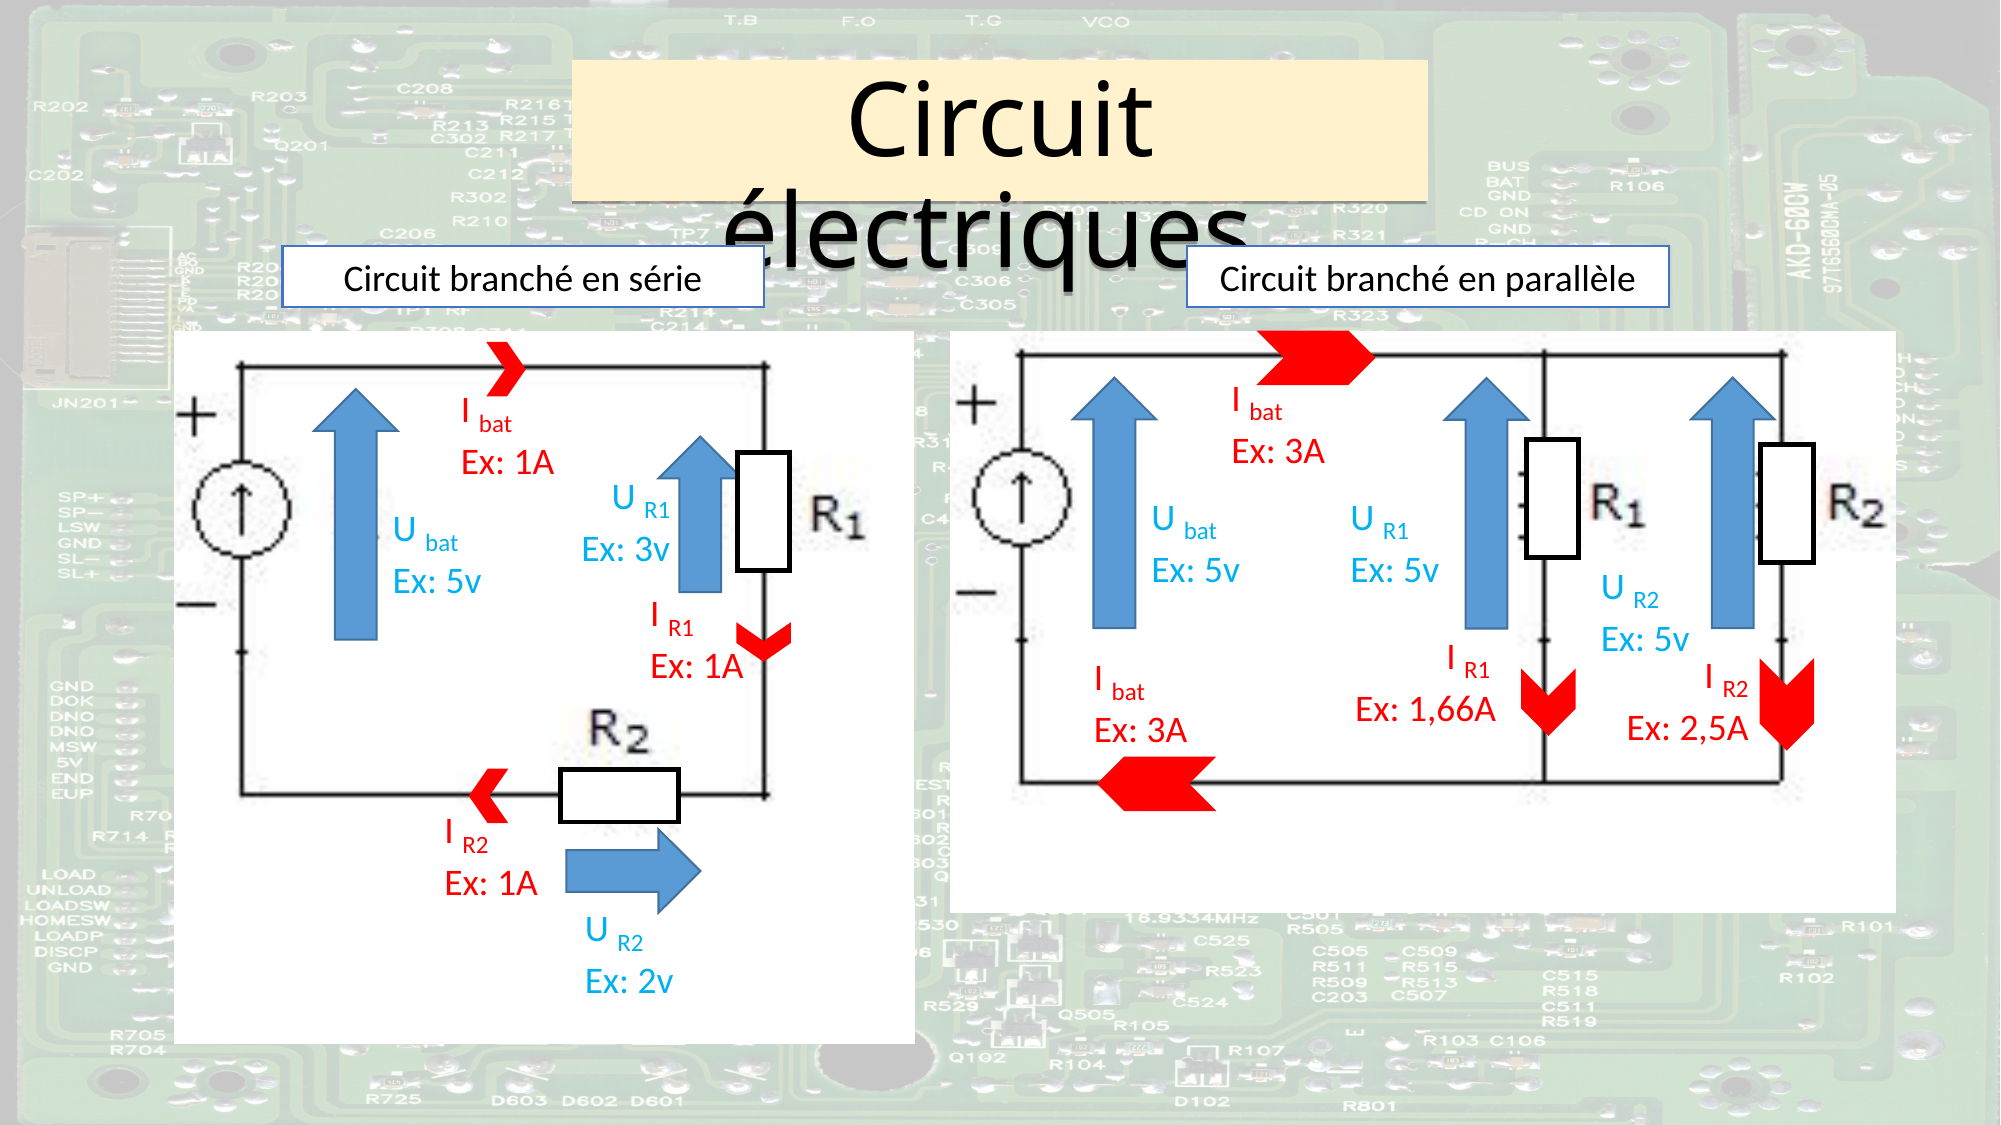

# Circuit électriques
Circuit branché en série
Circuit branché en parallèle
I bat
Ex: 3A
I bat
Ex: 1A
U R1
Ex: 3v
U bat
Ex: 5v
U R1
Ex: 5v
U bat
Ex: 5v
U R2
Ex: 5v
I R1
Ex: 1A
I R1
Ex: 1,66A
I R2
Ex: 2,5A
I bat
Ex: 3A
I R2
Ex: 1A
U R2
Ex: 2v